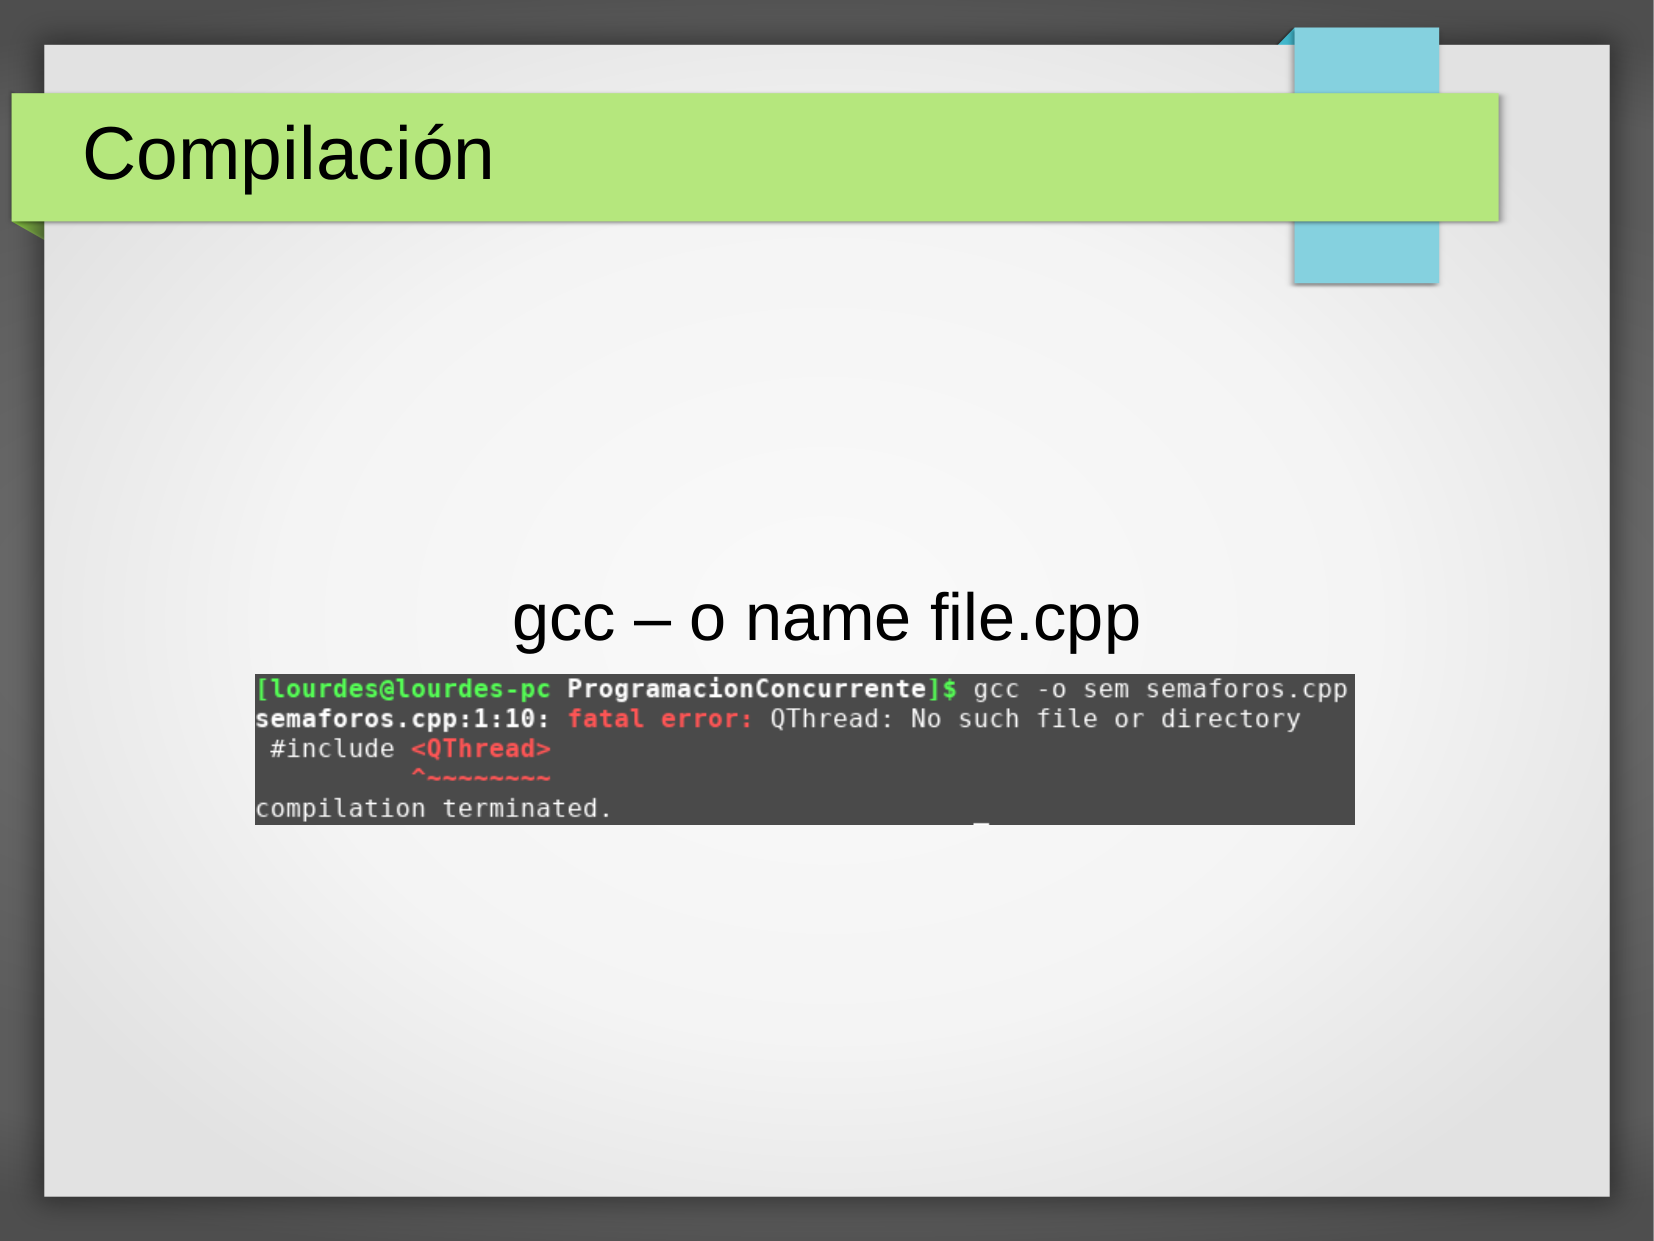

# Compilación
gcc – o name file.cpp